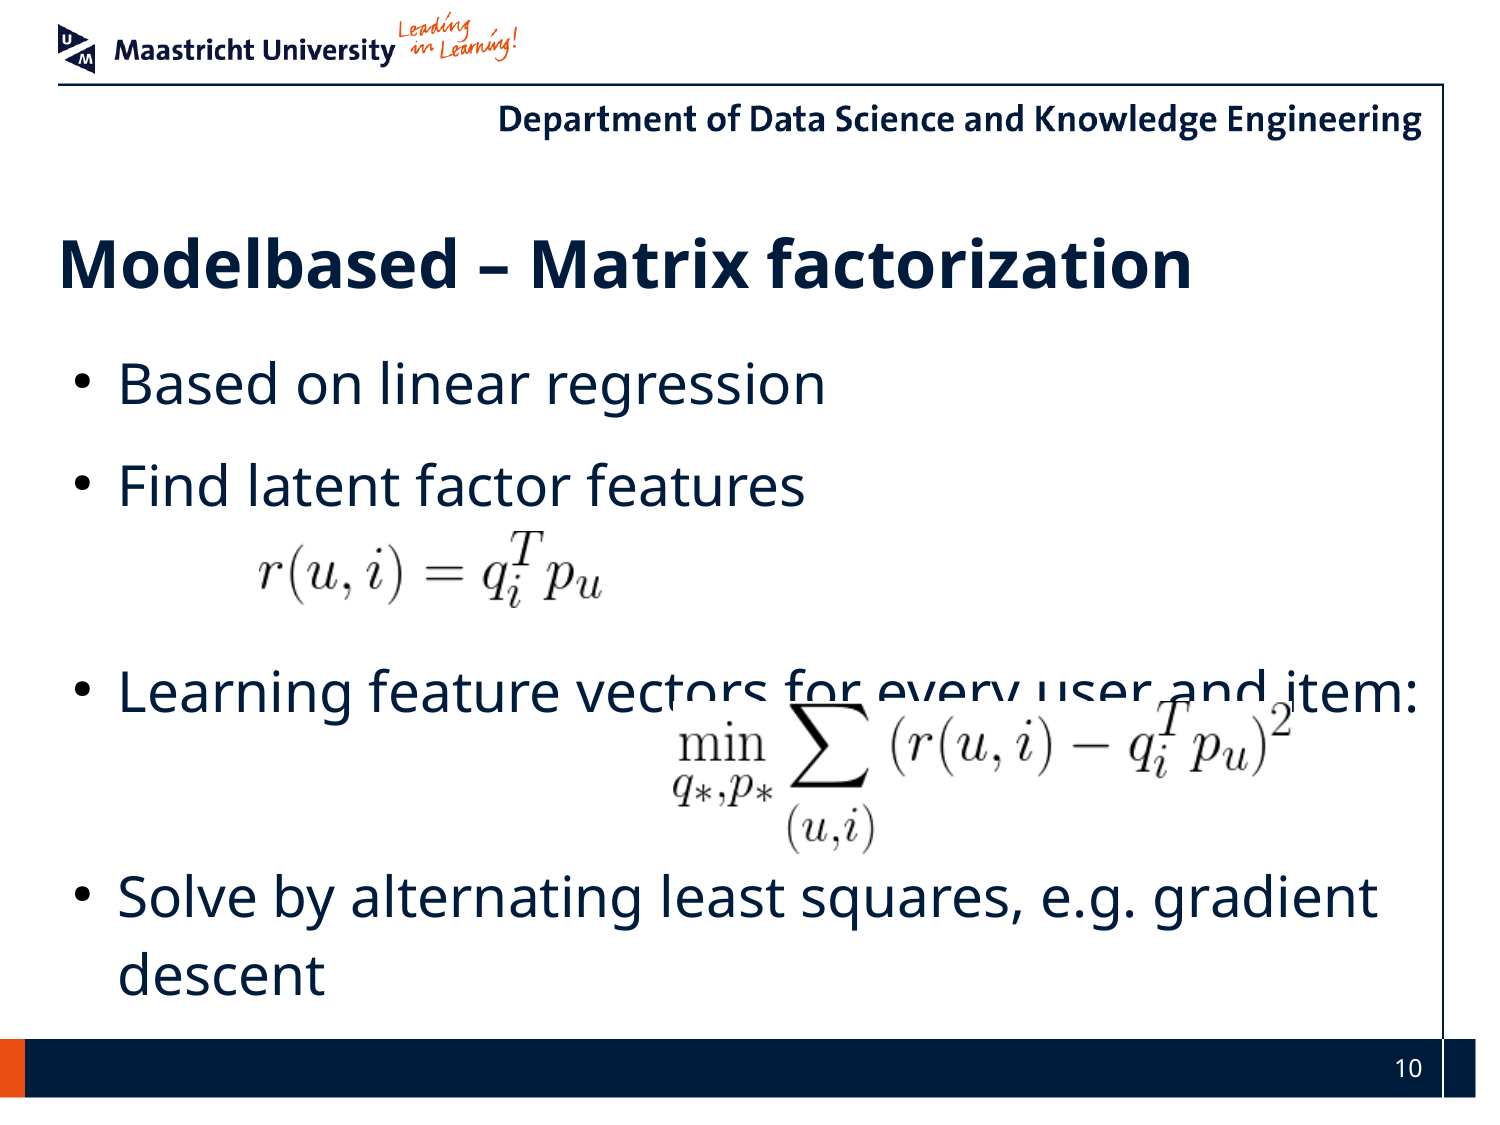

# Modelbased – Matrix factorization
Based on linear regression
Find latent factor features
Learning feature vectors for every user and item:
Solve by alternating least squares, e.g. gradient descent